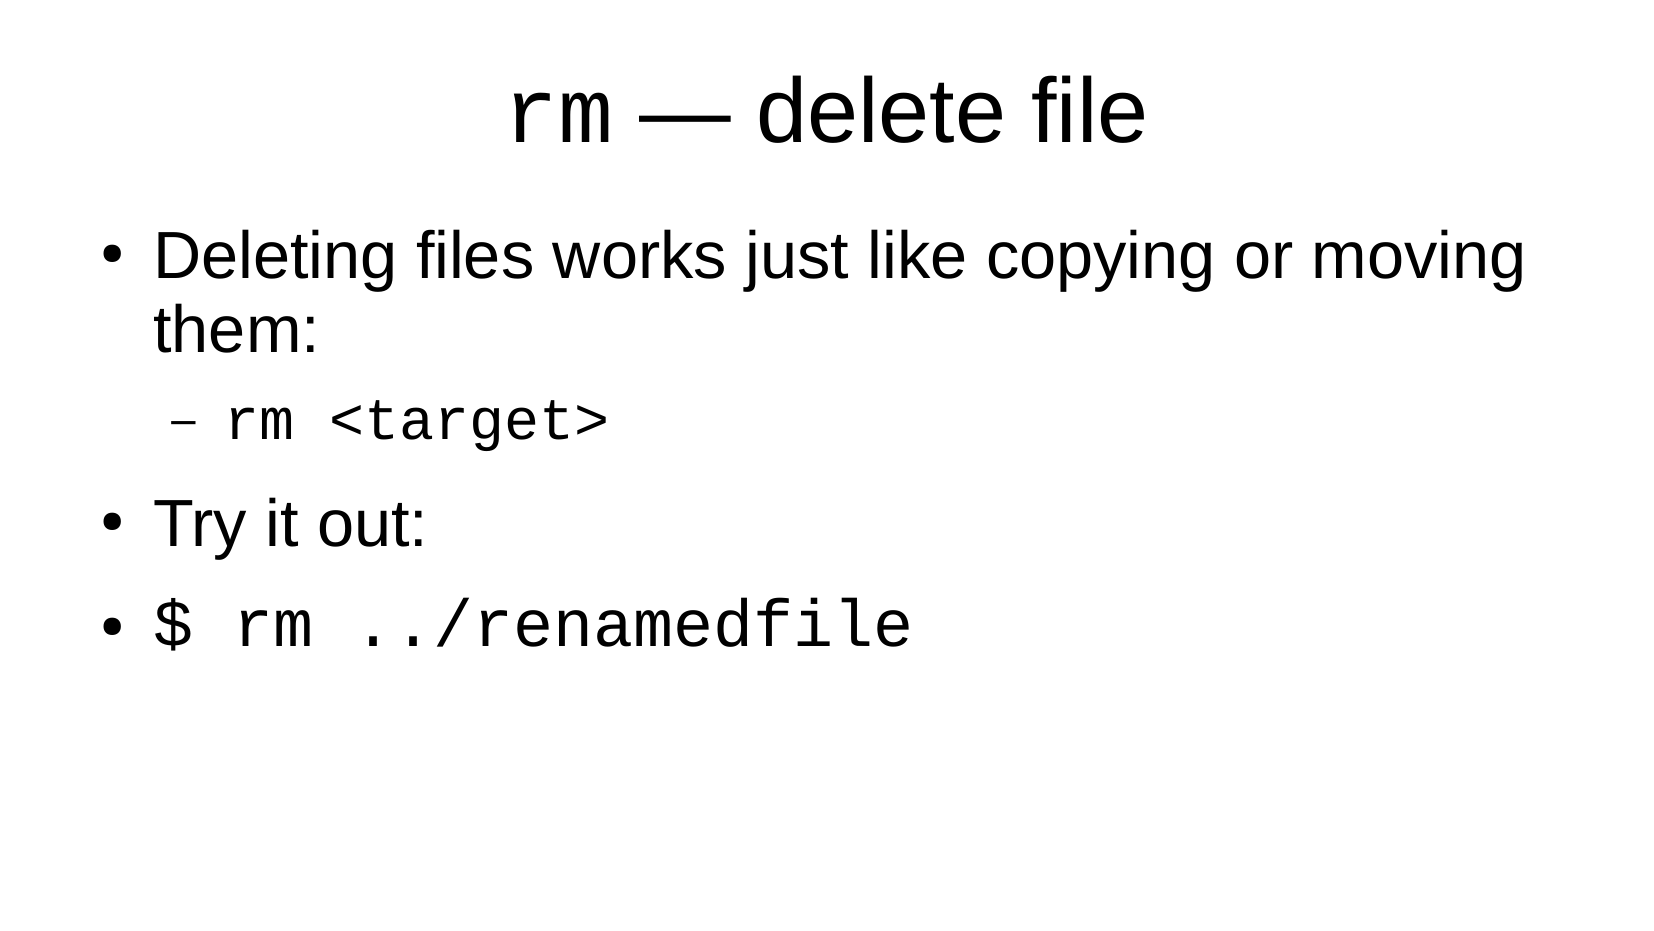

# rm — delete file
Deleting files works just like copying or moving them:
rm <target>
Try it out:
$ rm ../renamedfile